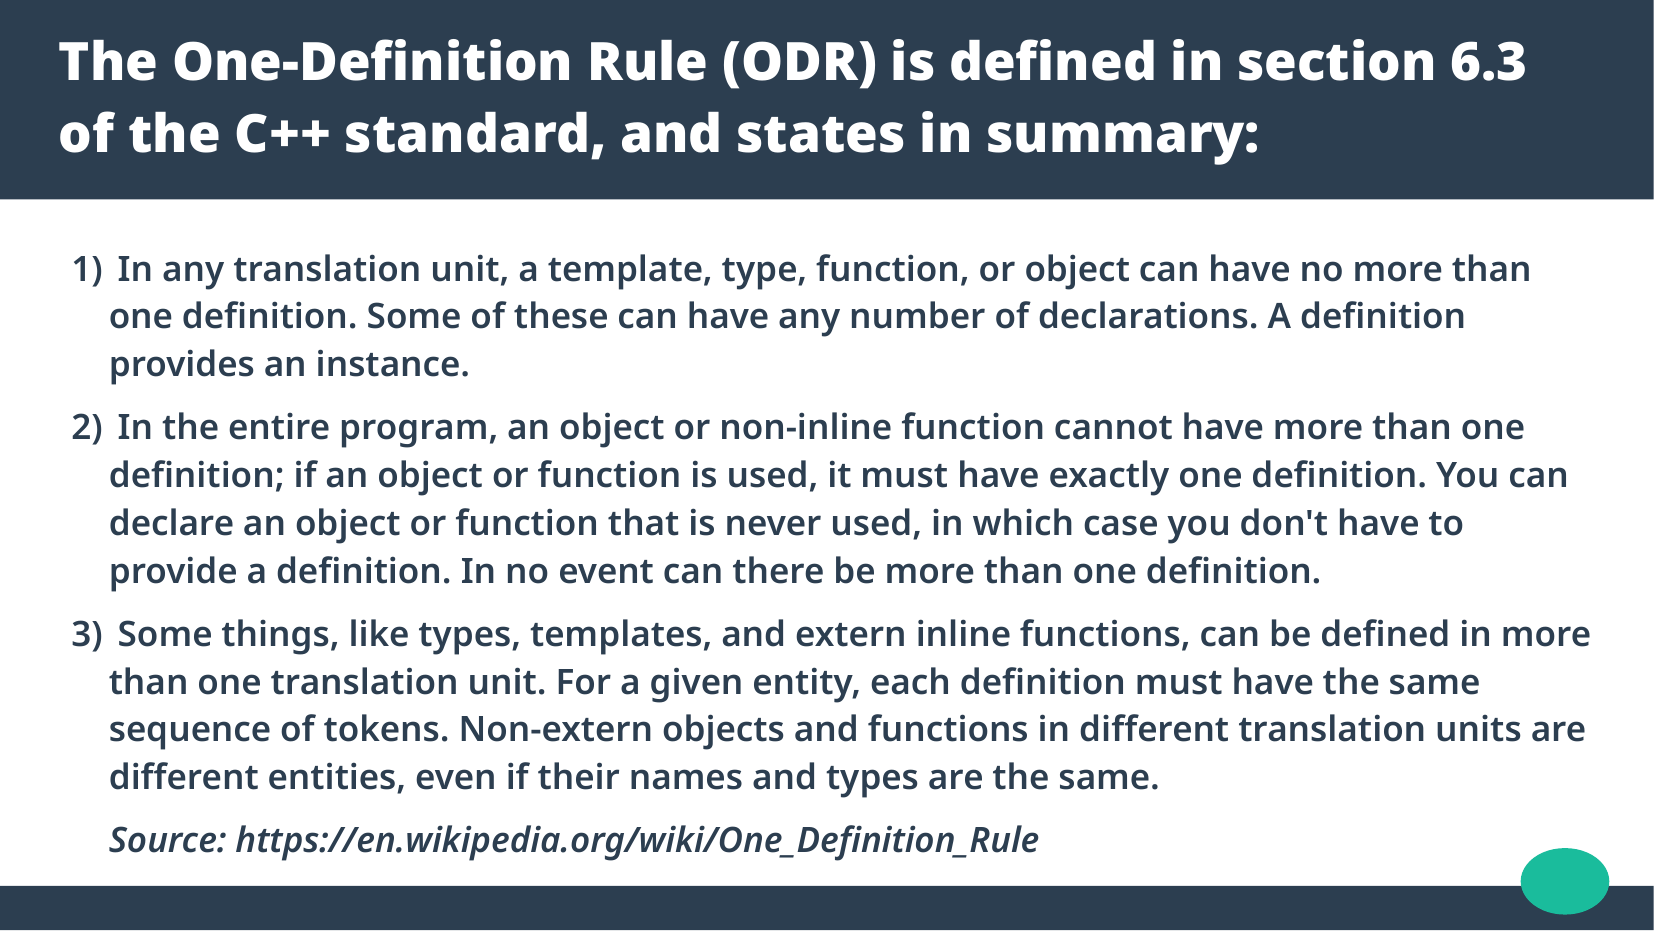

# The One-Definition Rule (ODR) is defined in section 6.3 of the C++ standard, and states in summary:
 In any translation unit, a template, type, function, or object can have no more than one definition. Some of these can have any number of declarations. A definition provides an instance.
 In the entire program, an object or non-inline function cannot have more than one definition; if an object or function is used, it must have exactly one definition. You can declare an object or function that is never used, in which case you don't have to provide a definition. In no event can there be more than one definition.
 Some things, like types, templates, and extern inline functions, can be defined in more than one translation unit. For a given entity, each definition must have the same sequence of tokens. Non-extern objects and functions in different translation units are different entities, even if their names and types are the same.
Source: https://en.wikipedia.org/wiki/One_Definition_Rule